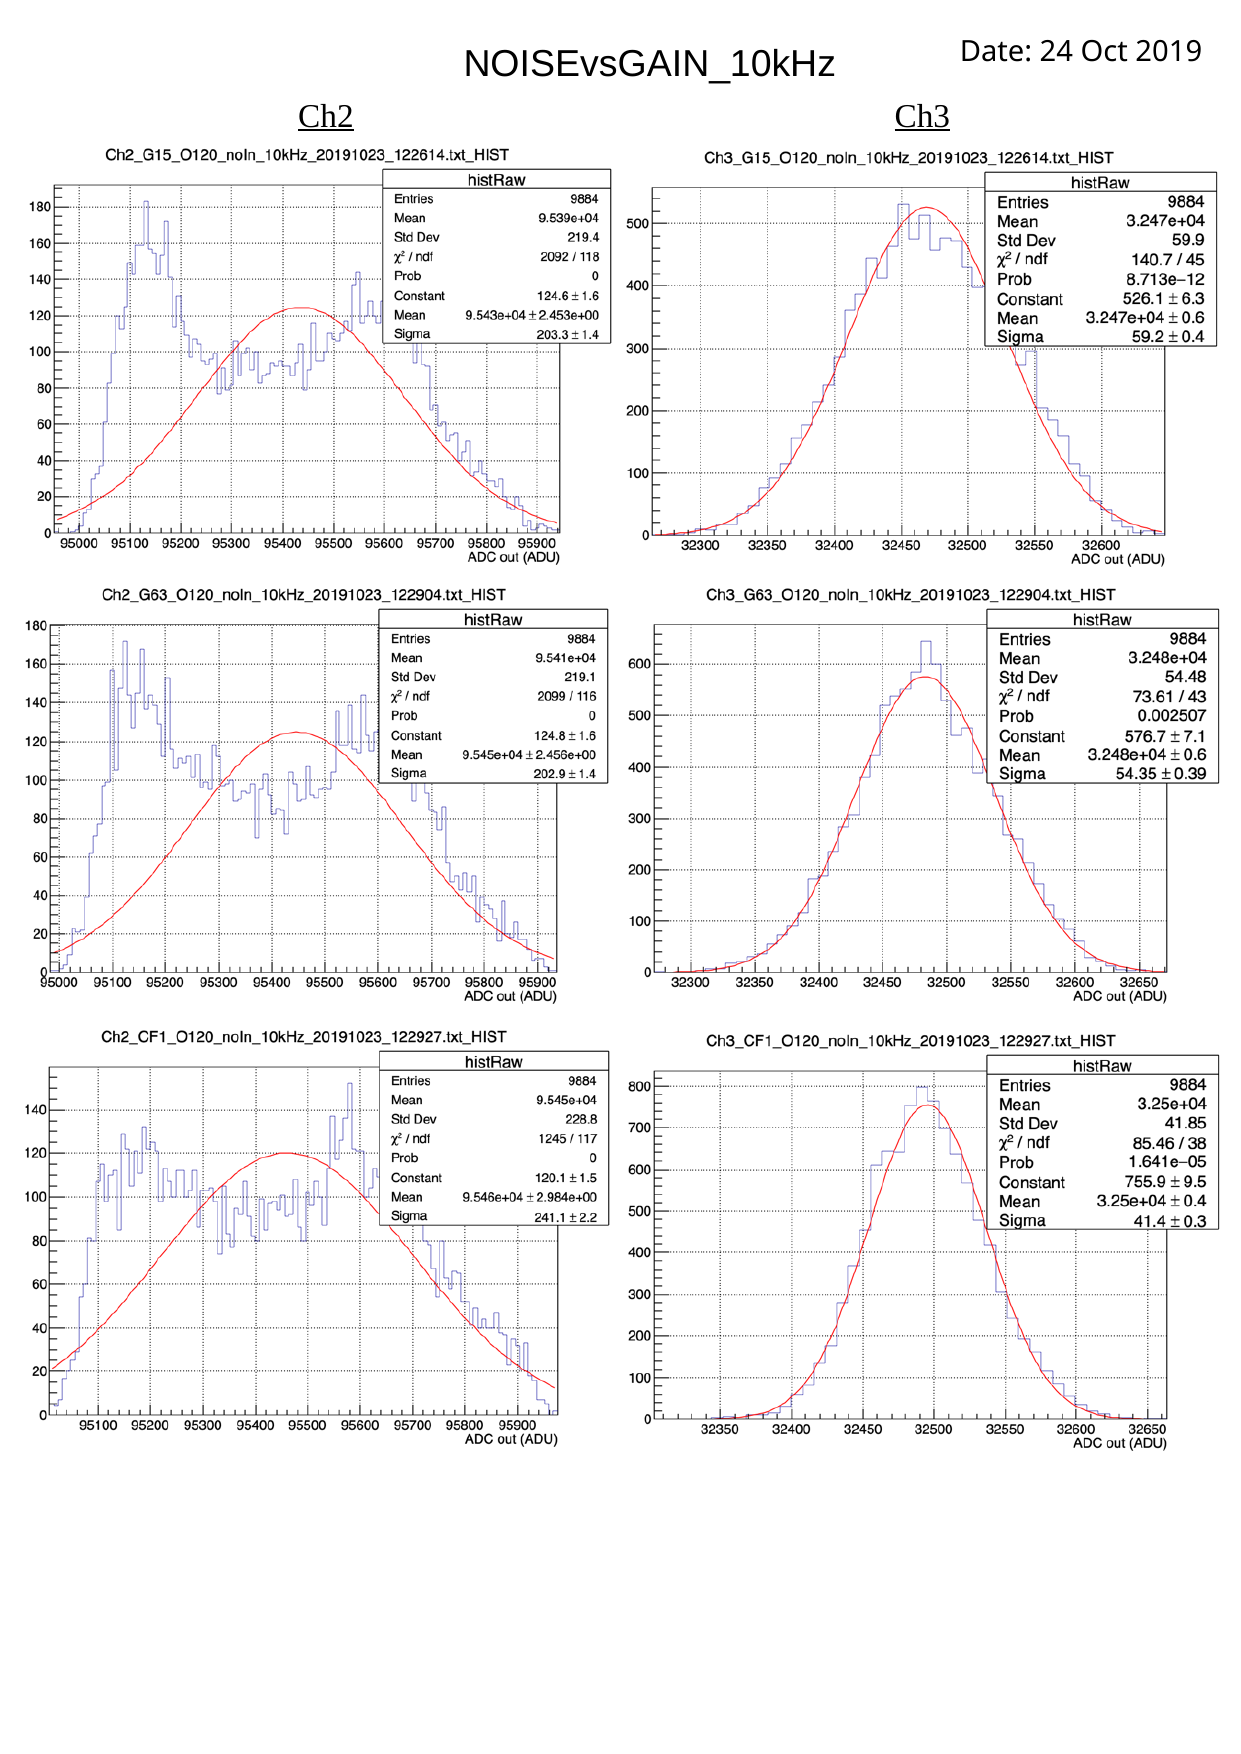

Date: 24 Oct 2019
NOISEvsGAIN_10kHz
Ch2
Ch3